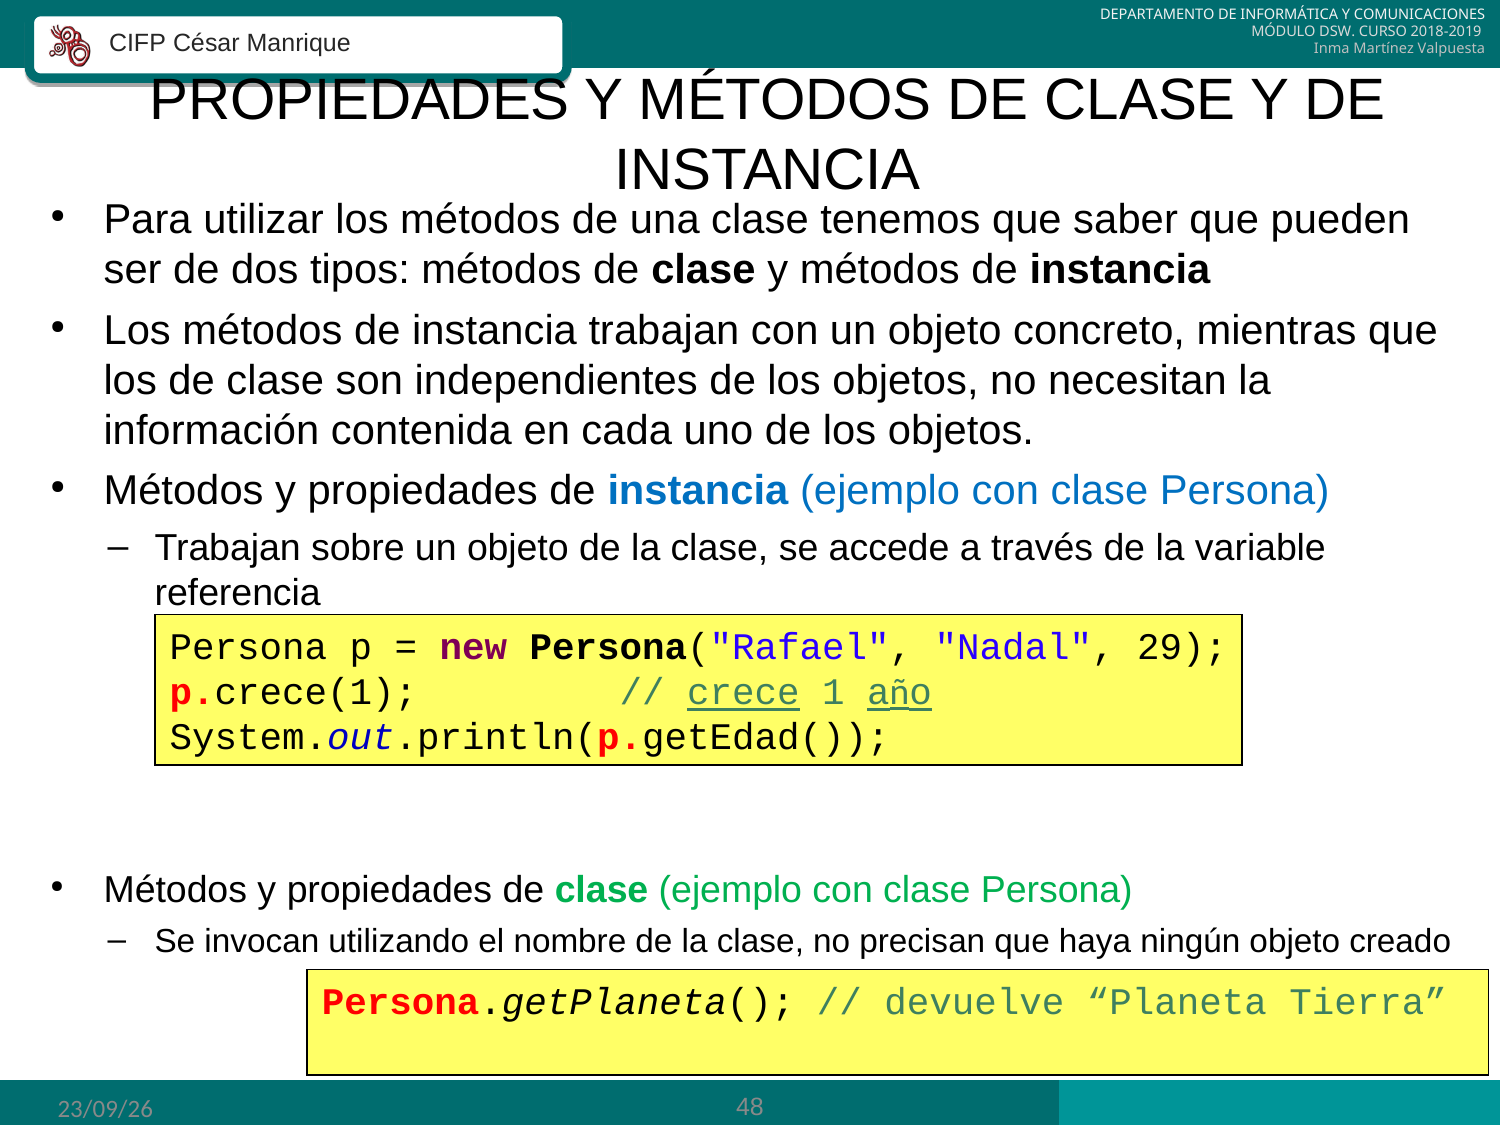

# PROPIEDADES Y MÉTODOS DE CLASE Y DE INSTANCIA
Para utilizar los métodos de una clase tenemos que saber que pueden ser de dos tipos: métodos de clase y métodos de instancia
Los métodos de instancia trabajan con un objeto concreto, mientras que los de clase son independientes de los objetos, no necesitan la información contenida en cada uno de los objetos.
Métodos y propiedades de instancia (ejemplo con clase Persona)
Trabajan sobre un objeto de la clase, se accede a través de la variable referencia
Métodos y propiedades de clase (ejemplo con clase Persona)
Se invocan utilizando el nombre de la clase, no precisan que haya ningún objeto creado
Persona p = new Persona("Rafael", "Nadal", 29);
p.crece(1);		// crece 1 año
System.out.println(p.getEdad());
Persona.getPlaneta(); // devuelve “Planeta Tierra”